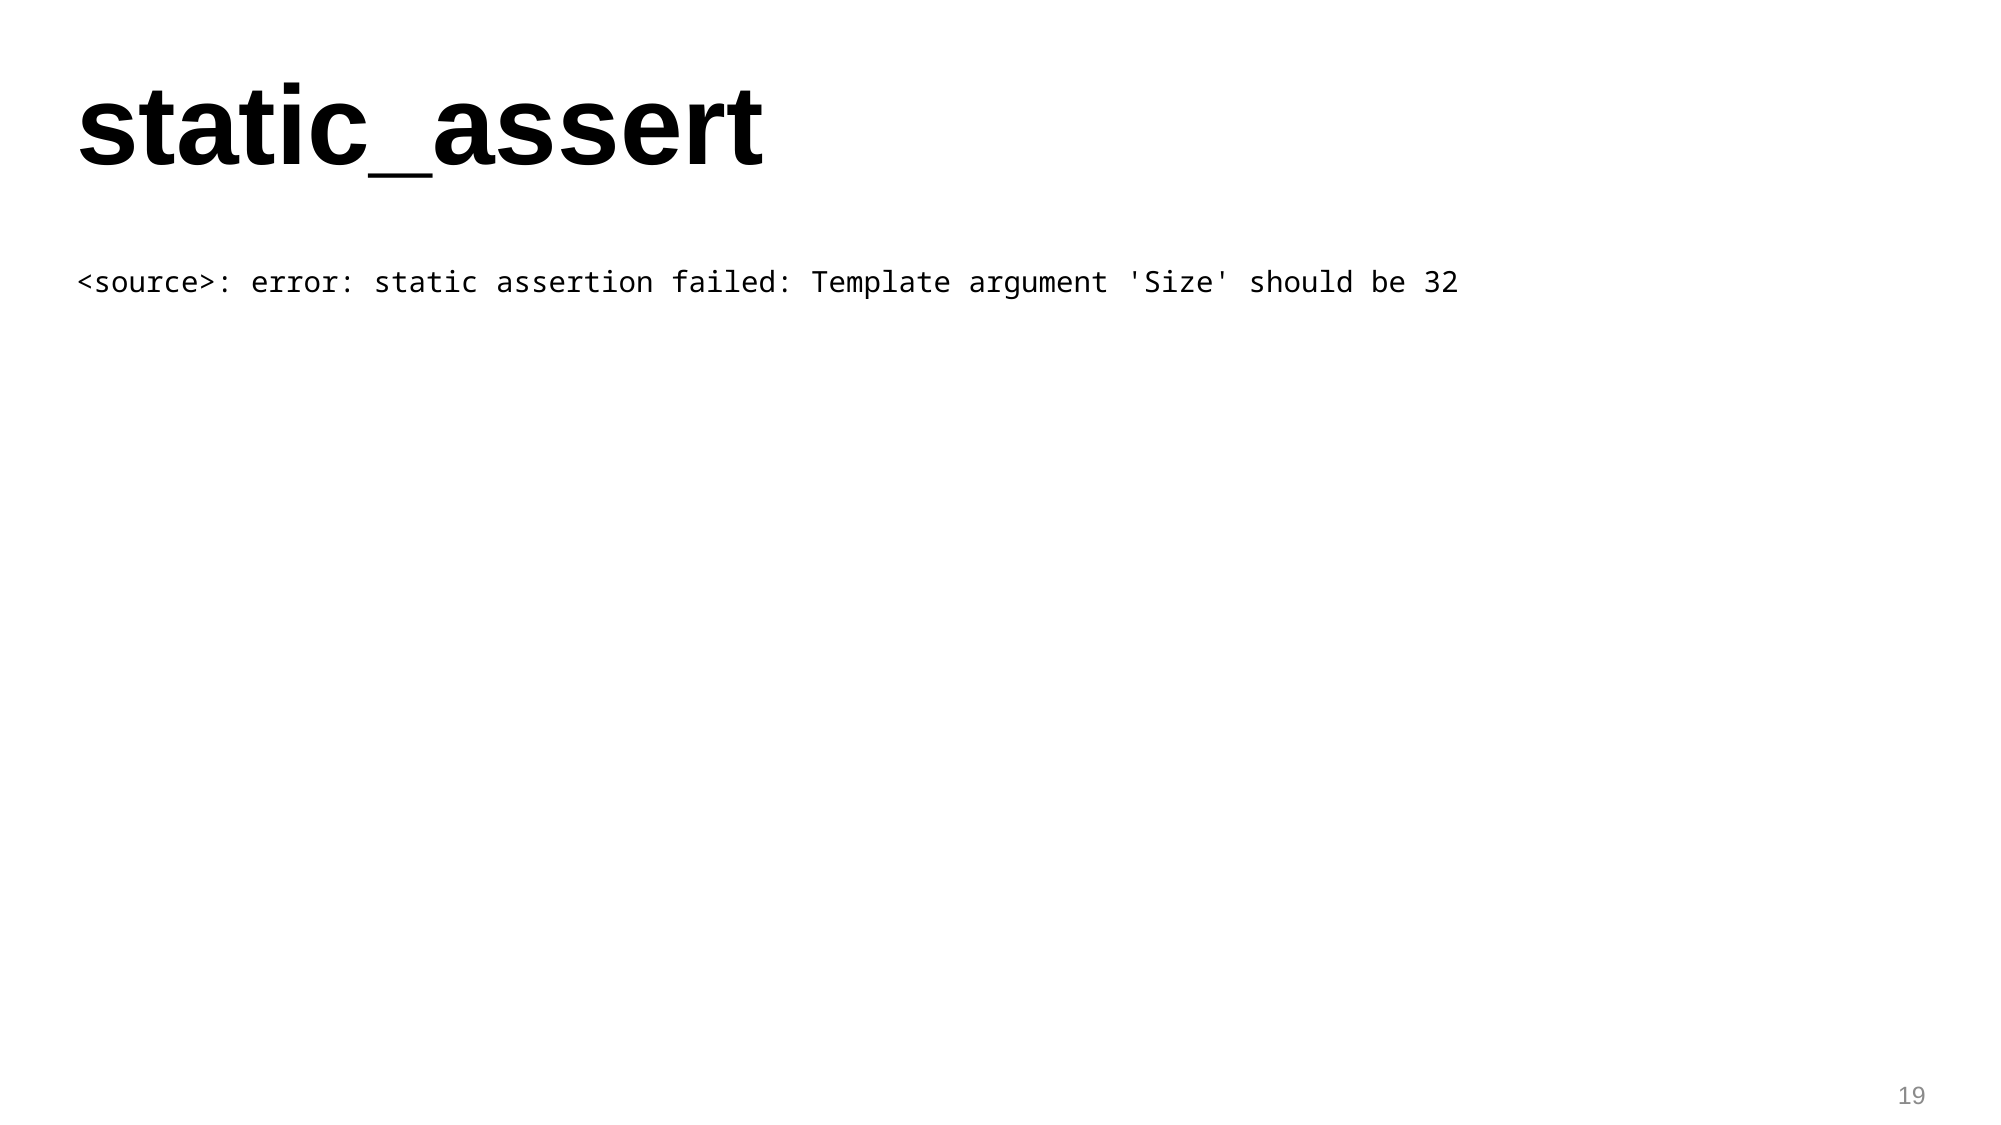

# static_assert
<source>: error: static assertion failed: Template argument 'Size' should be 32